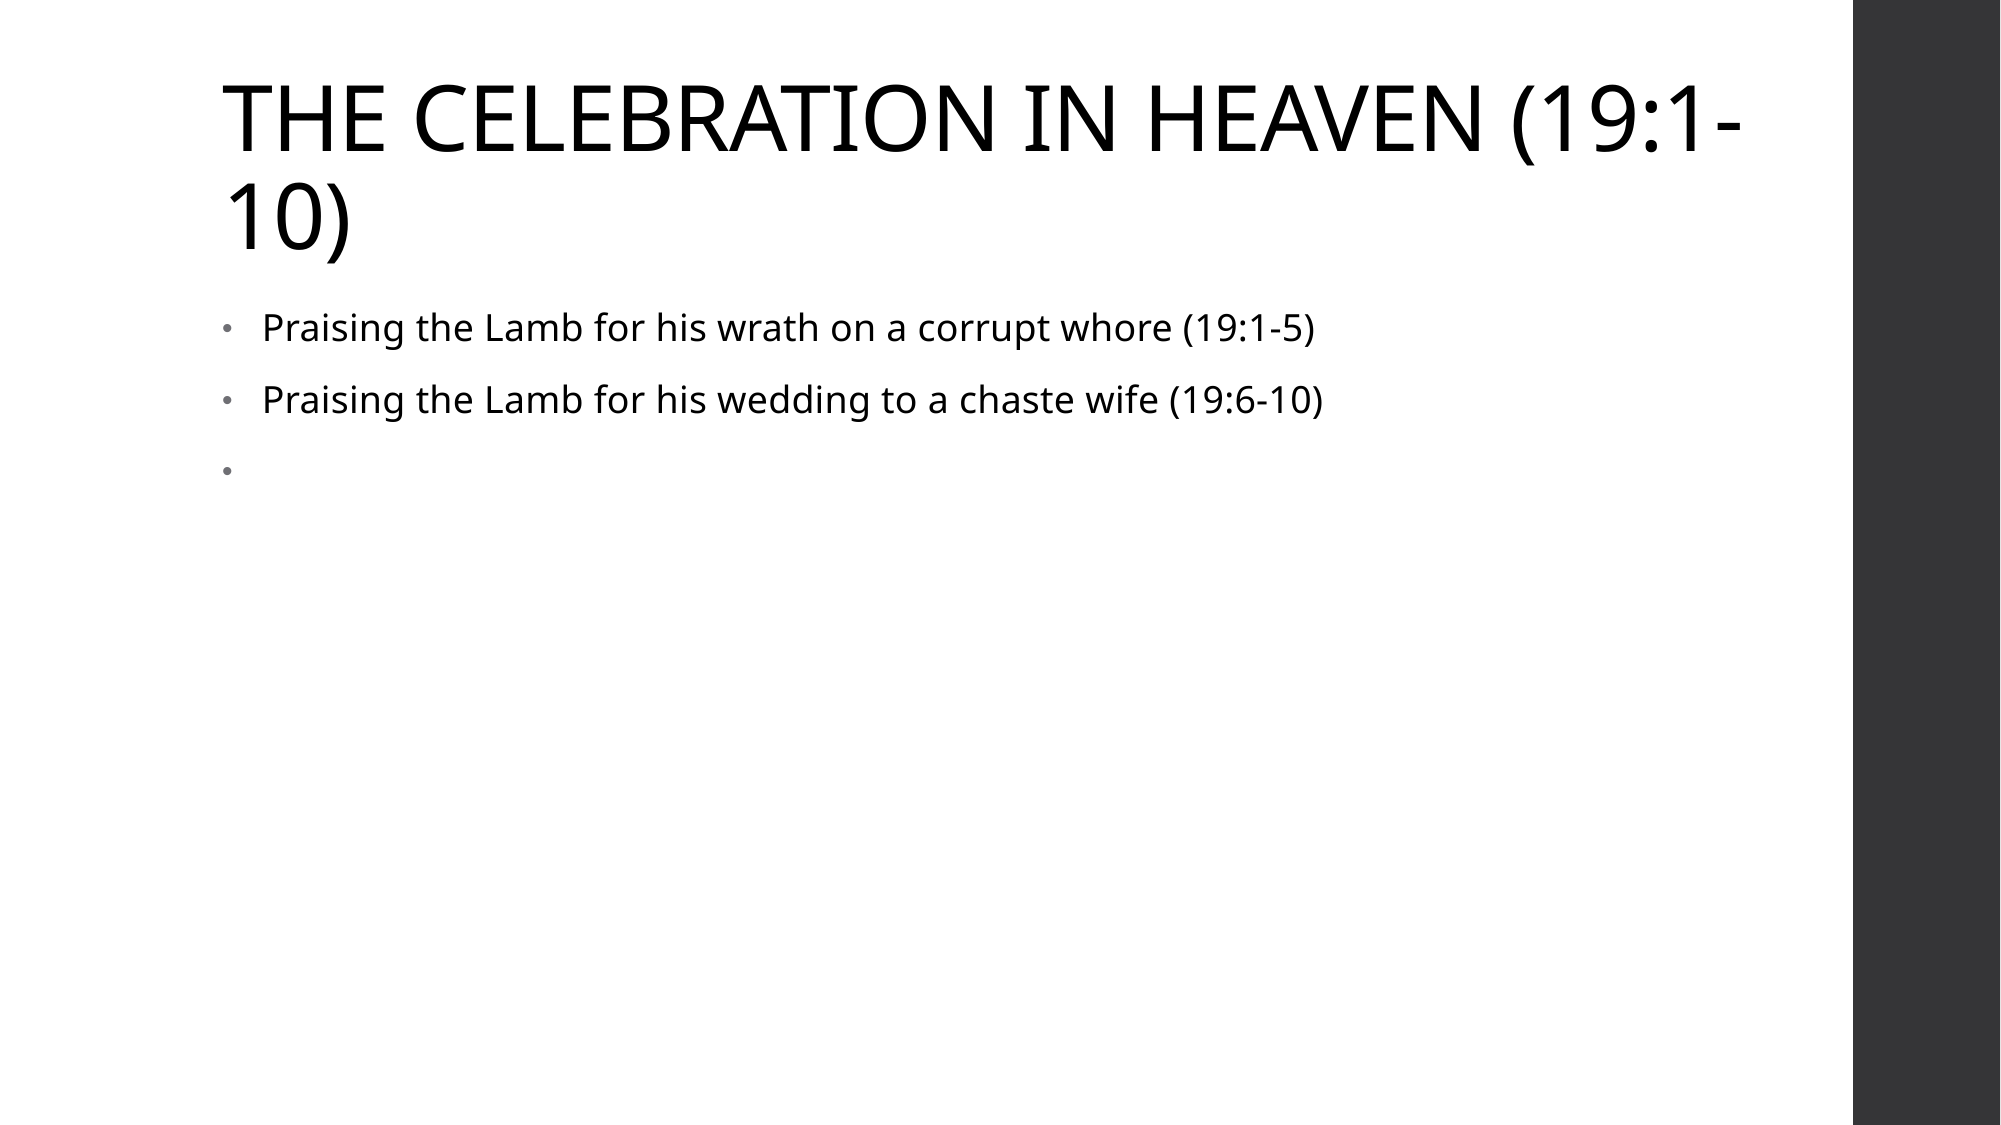

# THE CELEBRATION IN HEAVEN (19:1-10)
 Praising the Lamb for his wrath on a corrupt whore (19:1-5)
 Praising the Lamb for his wedding to a chaste wife (19:6-10)